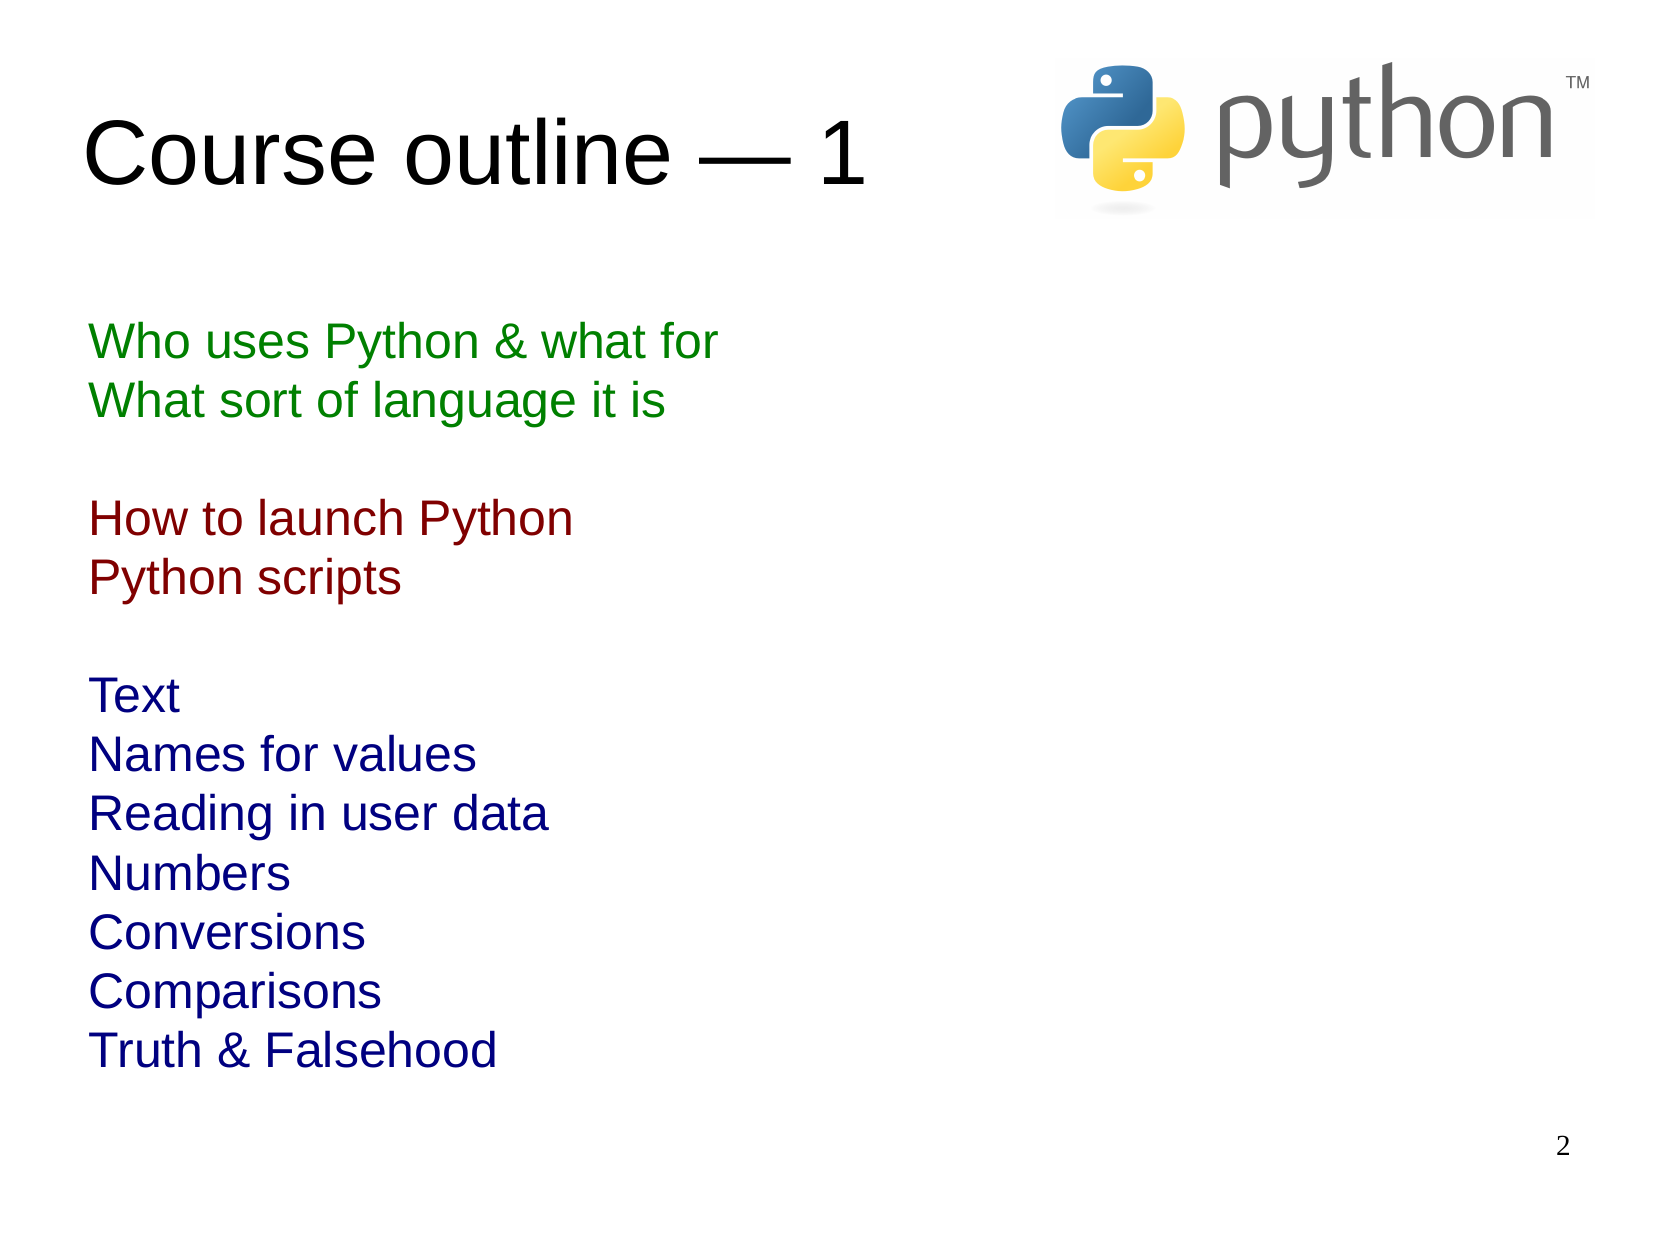

# Course outline ― 1
Who uses Python & what for
What sort of language it is
How to launch Python
Python scripts
Text
Names for values
Reading in user data
Numbers
Conversions
Comparisons
Truth & Falsehood
2